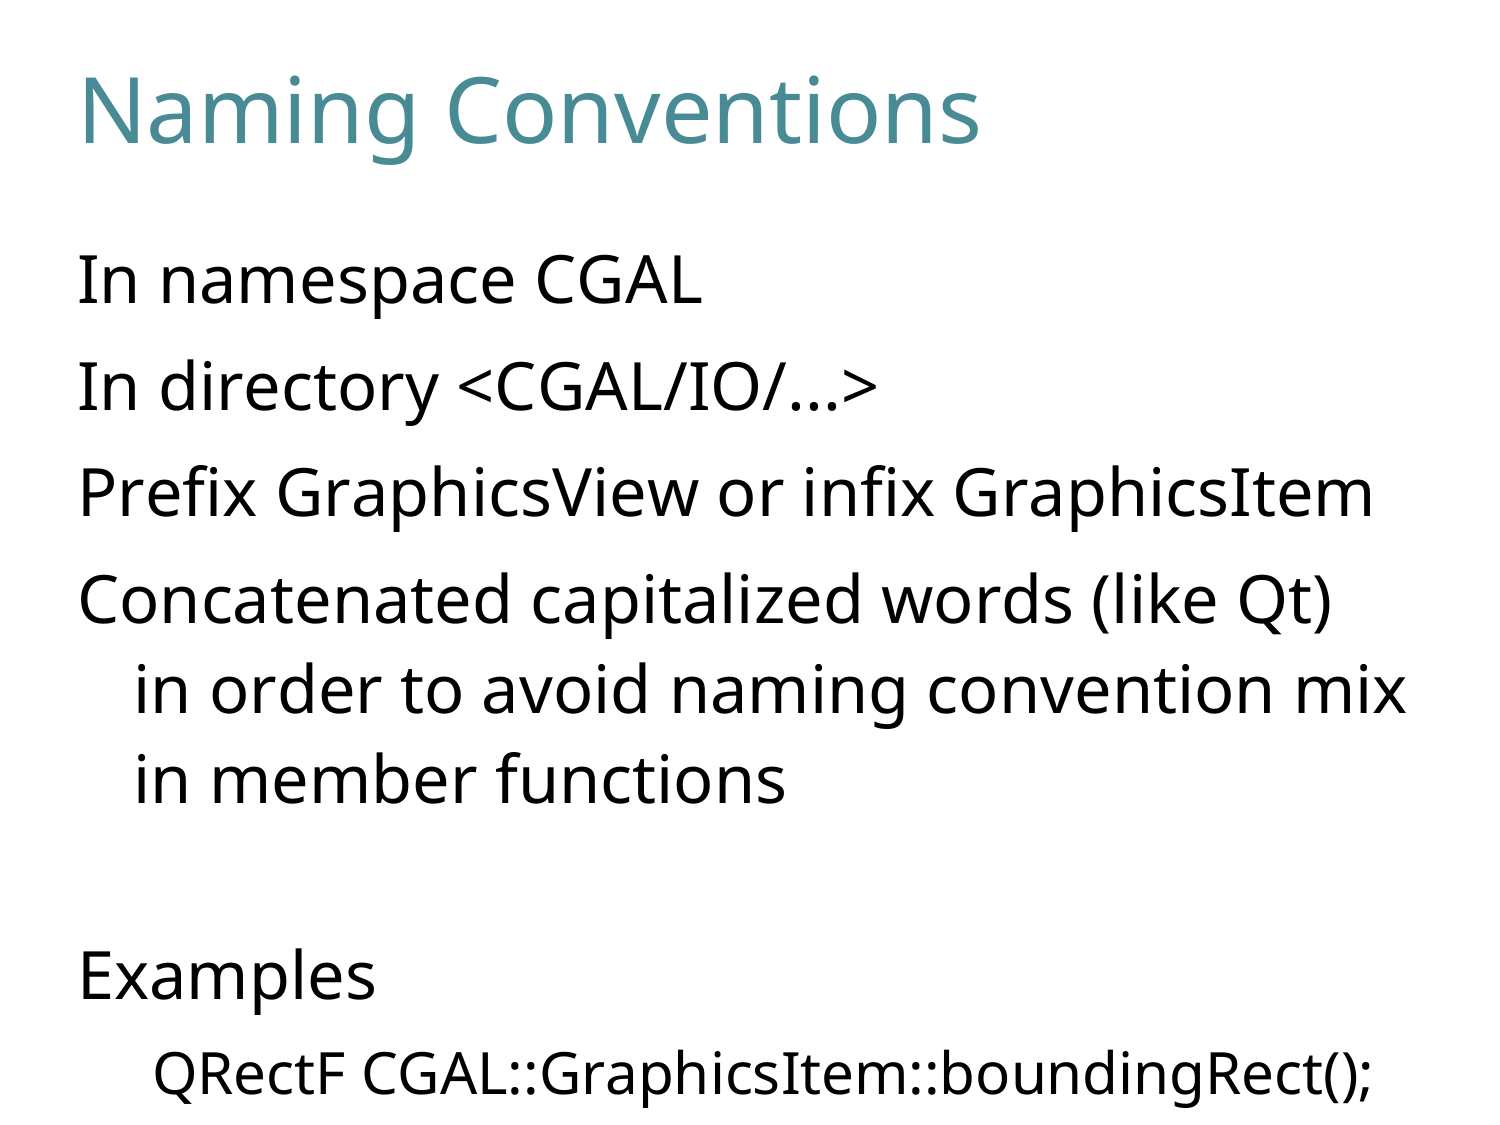

# Naming Conventions
In namespace CGAL
In directory <CGAL/IO/...>
Prefix GraphicsView or infix GraphicsItem
Concatenated capitalized words (like Qt)
in order to avoid naming convention mix in member functions
Examples
QRectF CGAL::GraphicsItem::boundingRect();
CGAL::GraphicsViewPointInput<K>